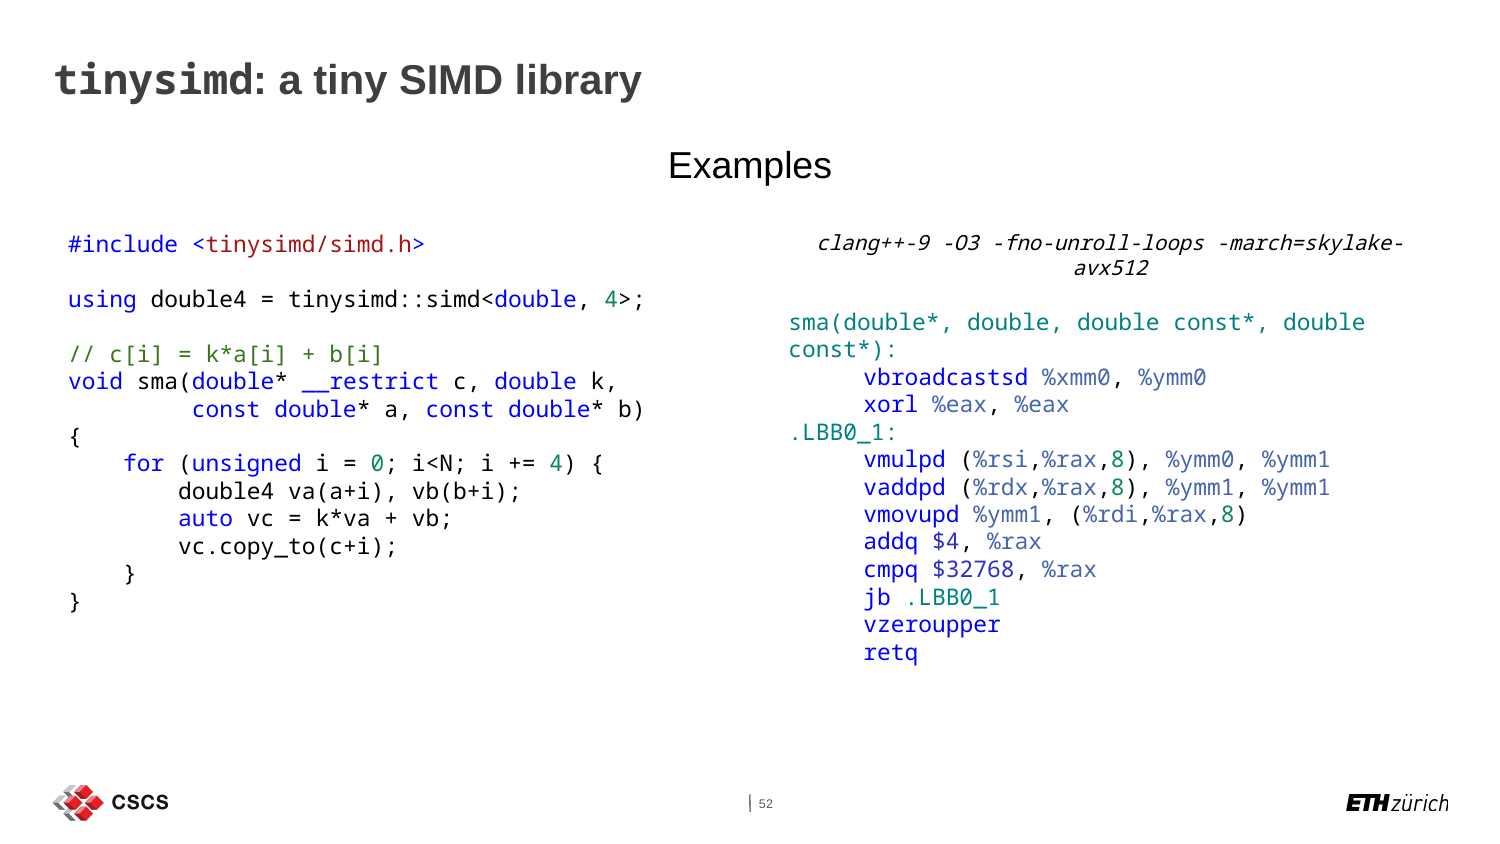

tinysimd: a tiny SIMD library
# Examples
#include <tinysimd/simd.h>
using double4 = tinysimd::simd<double, 4>;
// c[i] = k*a[i] + b[i]
void sma(double* __restrict c, double k,
 const double* a, const double* b)
{
 for (unsigned i = 0; i<N; i += 4) {
 double4 va(a+i), vb(b+i);
 auto vc = k*va + vb;
 vc.copy_to(c+i);
 }
}
clang++-9 -O3 -fno-unroll-loops -march=skylake-avx512
sma(double*, double, double const*, double const*):
vbroadcastsd %xmm0, %ymm0
xorl %eax, %eax
.LBB0_1:
vmulpd (%rsi,%rax,8), %ymm0, %ymm1
vaddpd (%rdx,%rax,8), %ymm1, %ymm1
vmovupd %ymm1, (%rdi,%rax,8)
addq $4, %rax
cmpq $32768, %rax
jb .LBB0_1
vzeroupper
retq